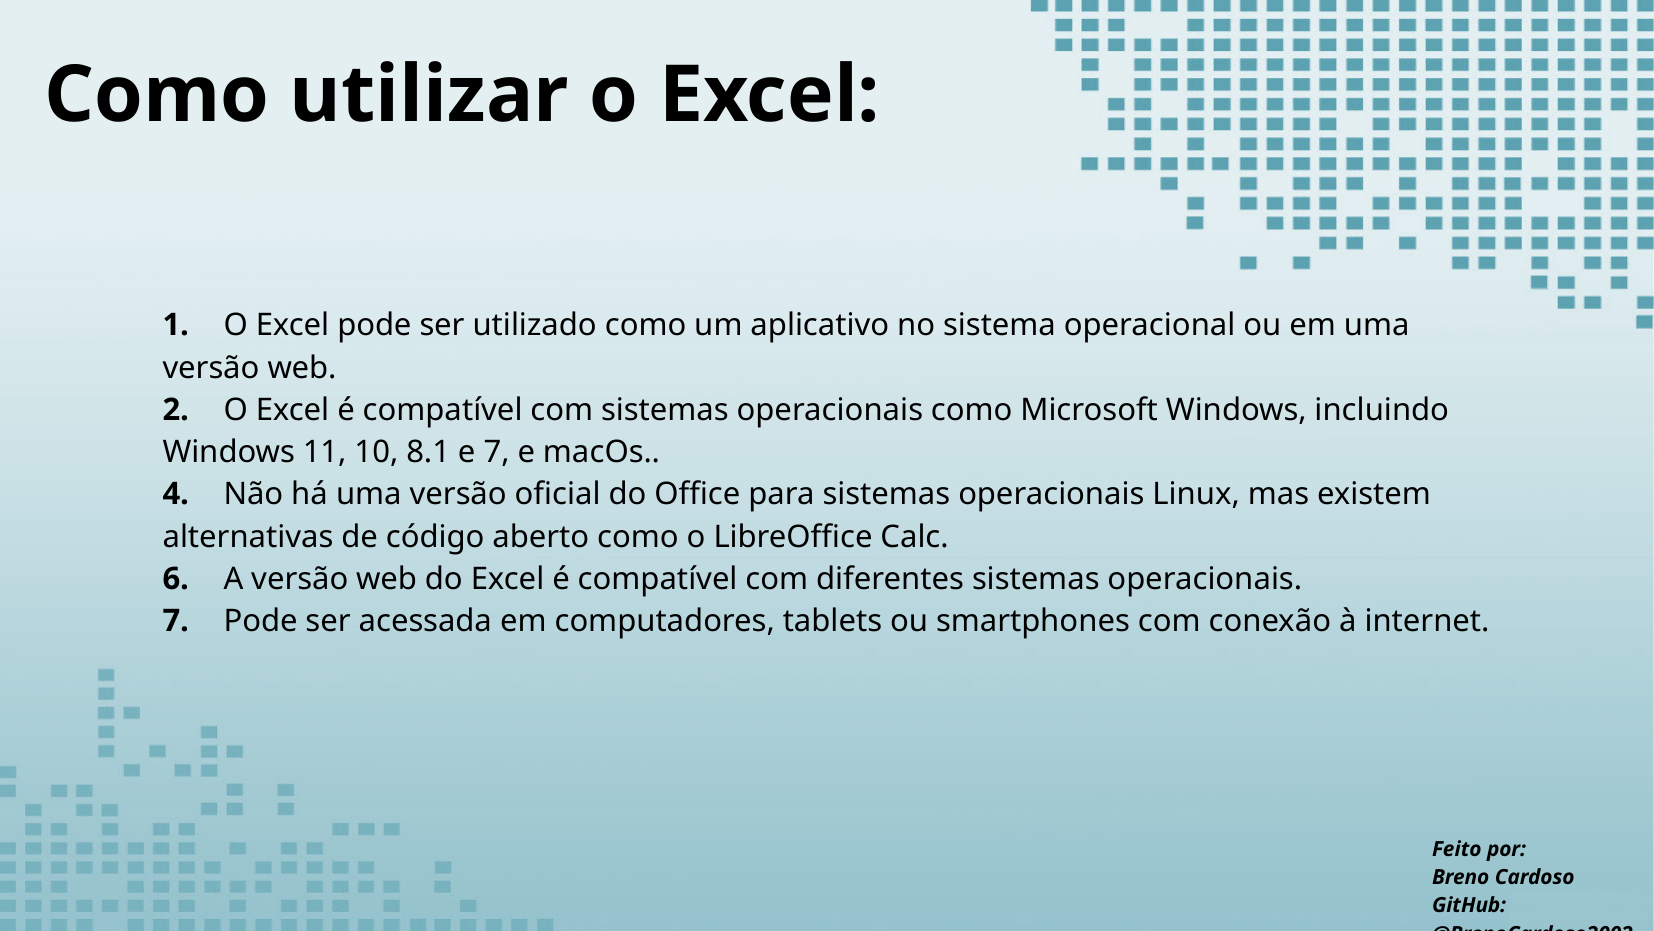

Como utilizar o Excel:
1.	O Excel pode ser utilizado como um aplicativo no sistema operacional ou em uma versão web.
2. 	O Excel é compatível com sistemas operacionais como Microsoft Windows, incluindo Windows 11, 10, 8.1 e 7, e macOs..
4. 	Não há uma versão oficial do Office para sistemas operacionais Linux, mas existem alternativas de código aberto como o LibreOffice Calc.
6. 	A versão web do Excel é compatível com diferentes sistemas operacionais.
7. 	Pode ser acessada em computadores, tablets ou smartphones com conexão à internet.
Feito por:
Breno Cardoso
GitHub:
@BrenoCardoso2002